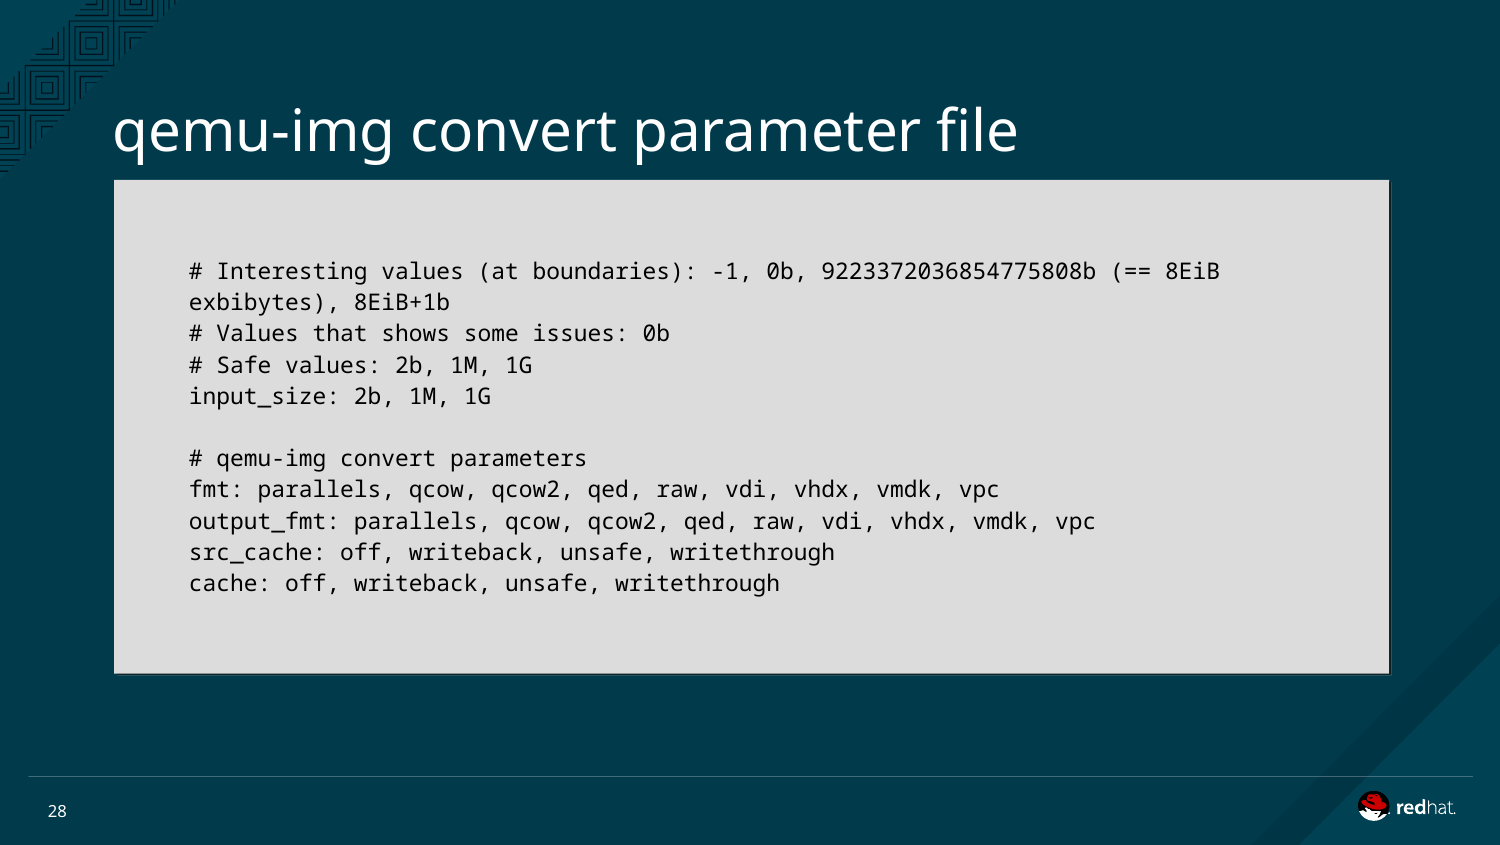

# qemu-img convert parameter file
# Interesting values (at boundaries): -1, 0b, 9223372036854775808b (== 8EiB exbibytes), 8EiB+1b
# Values that shows some issues: 0b
# Safe values: 2b, 1M, 1G
input_size: 2b, 1M, 1G
# qemu-img convert parameters
fmt: parallels, qcow, qcow2, qed, raw, vdi, vhdx, vmdk, vpc
output_fmt: parallels, qcow, qcow2, qed, raw, vdi, vhdx, vmdk, vpc
src_cache: off, writeback, unsafe, writethrough
cache: off, writeback, unsafe, writethrough
28